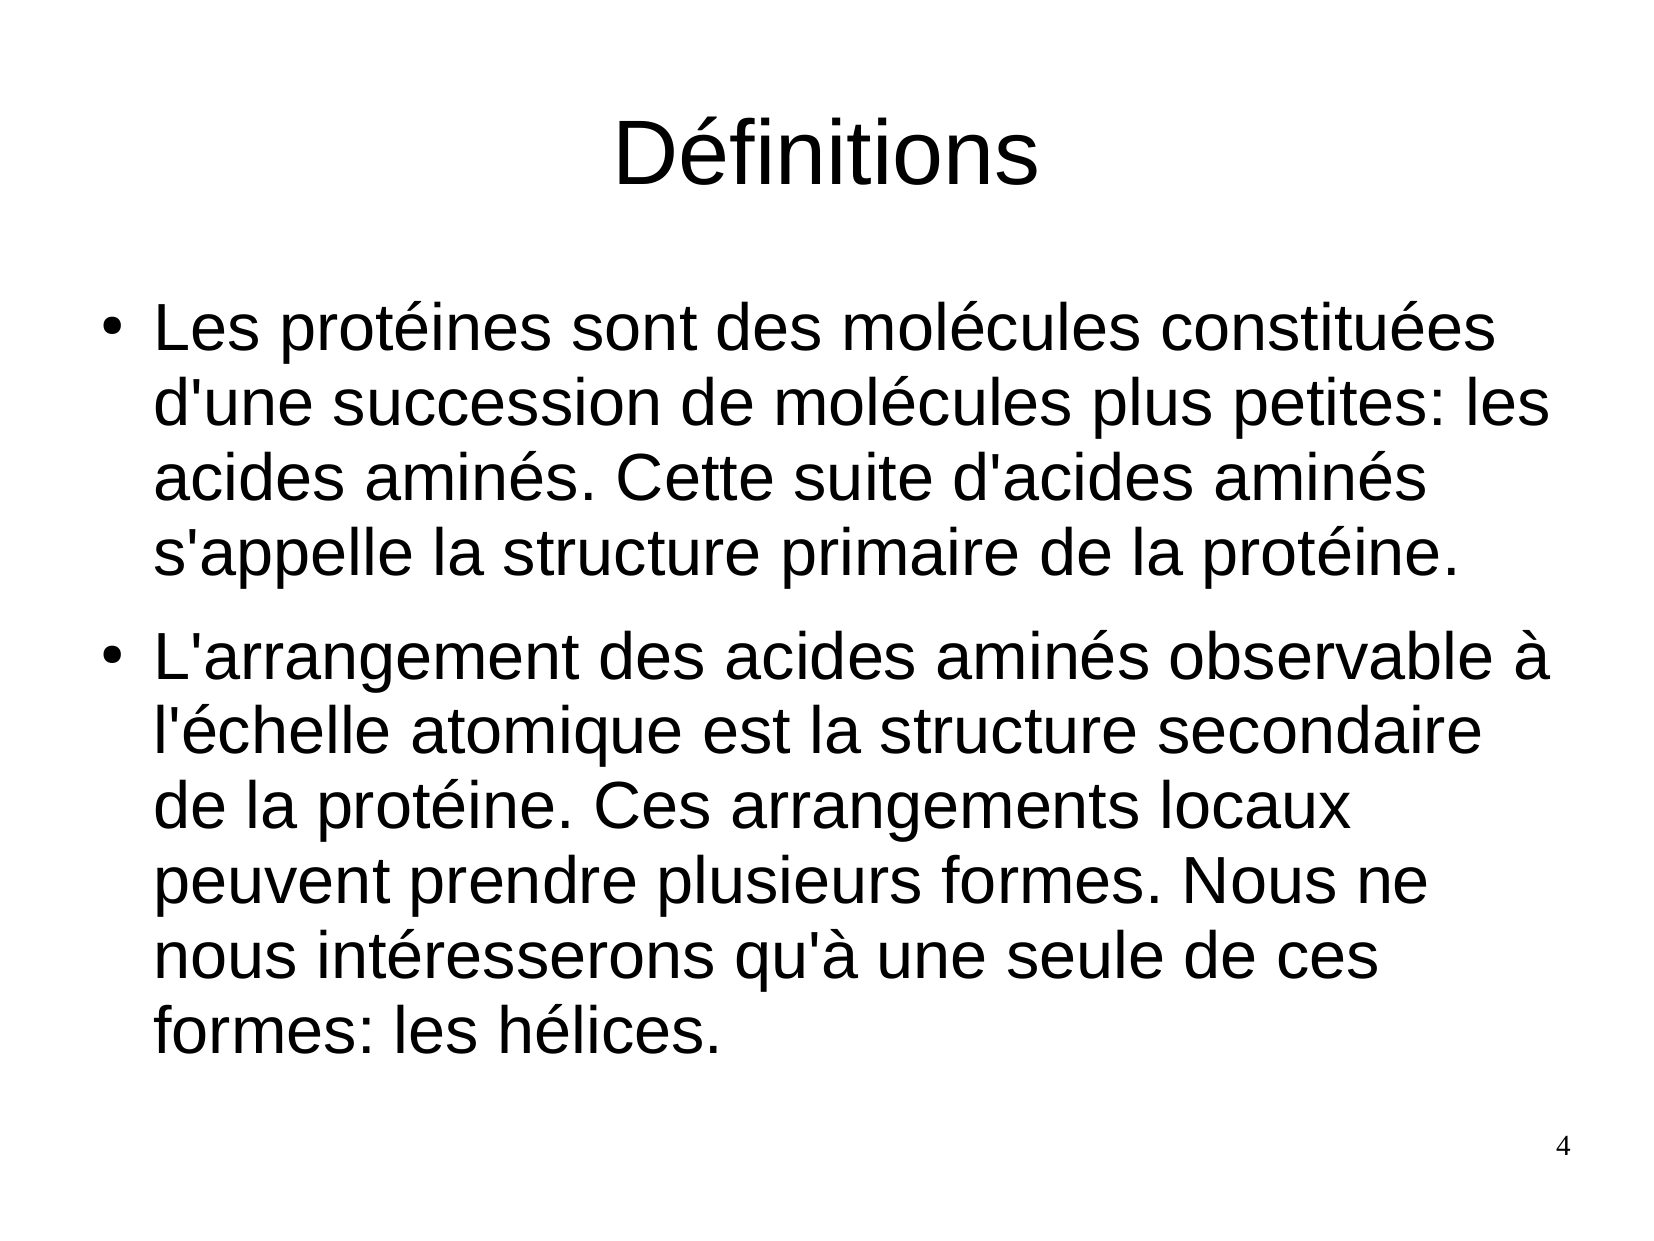

# Définitions
Les protéines sont des molécules constituées d'une succession de molécules plus petites: les acides aminés. Cette suite d'acides aminés s'appelle la structure primaire de la protéine.
L'arrangement des acides aminés observable à l'échelle atomique est la structure secondaire de la protéine. Ces arrangements locaux peuvent prendre plusieurs formes. Nous ne nous intéresserons qu'à une seule de ces formes: les hélices.
4